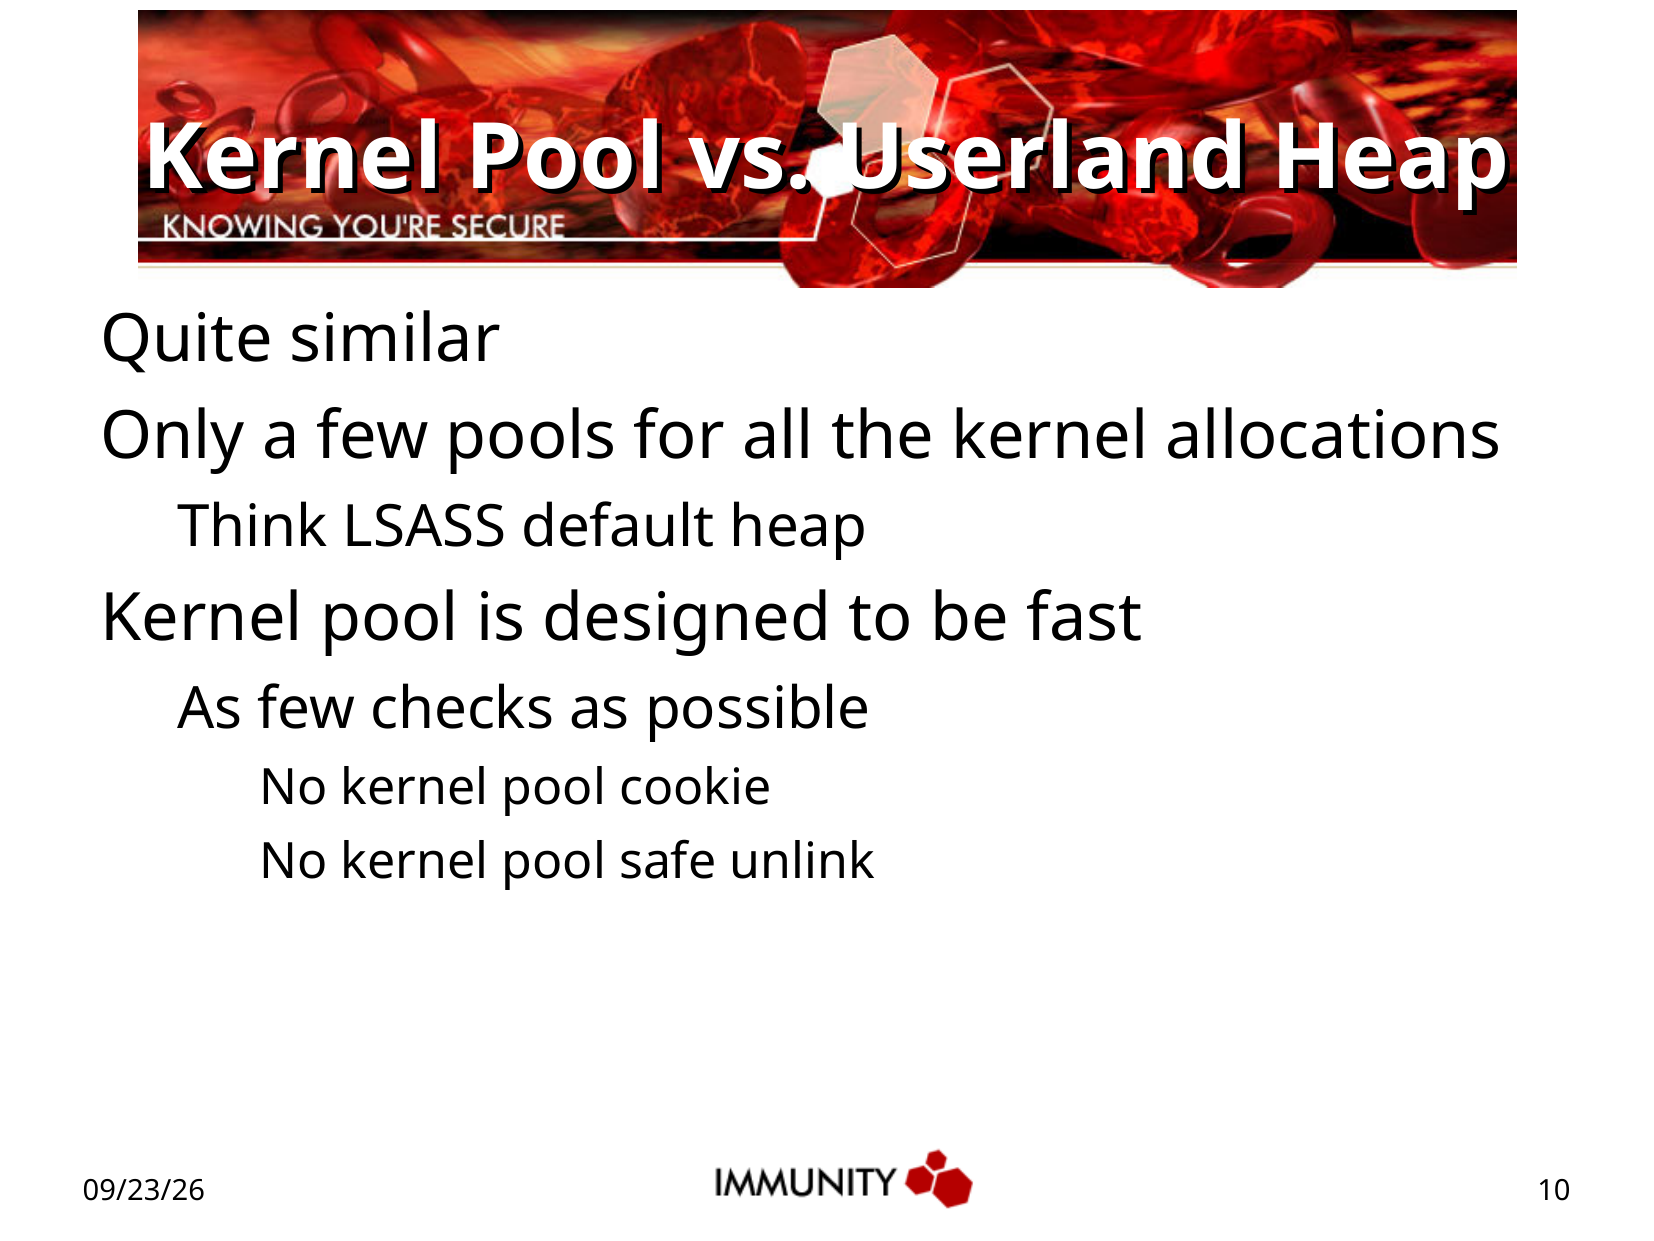

# Kernel Pool vs. Userland Heap
Quite similar
Only a few pools for all the kernel allocations
Think LSASS default heap
Kernel pool is designed to be fast
As few checks as possible
No kernel pool cookie
No kernel pool safe unlink
10